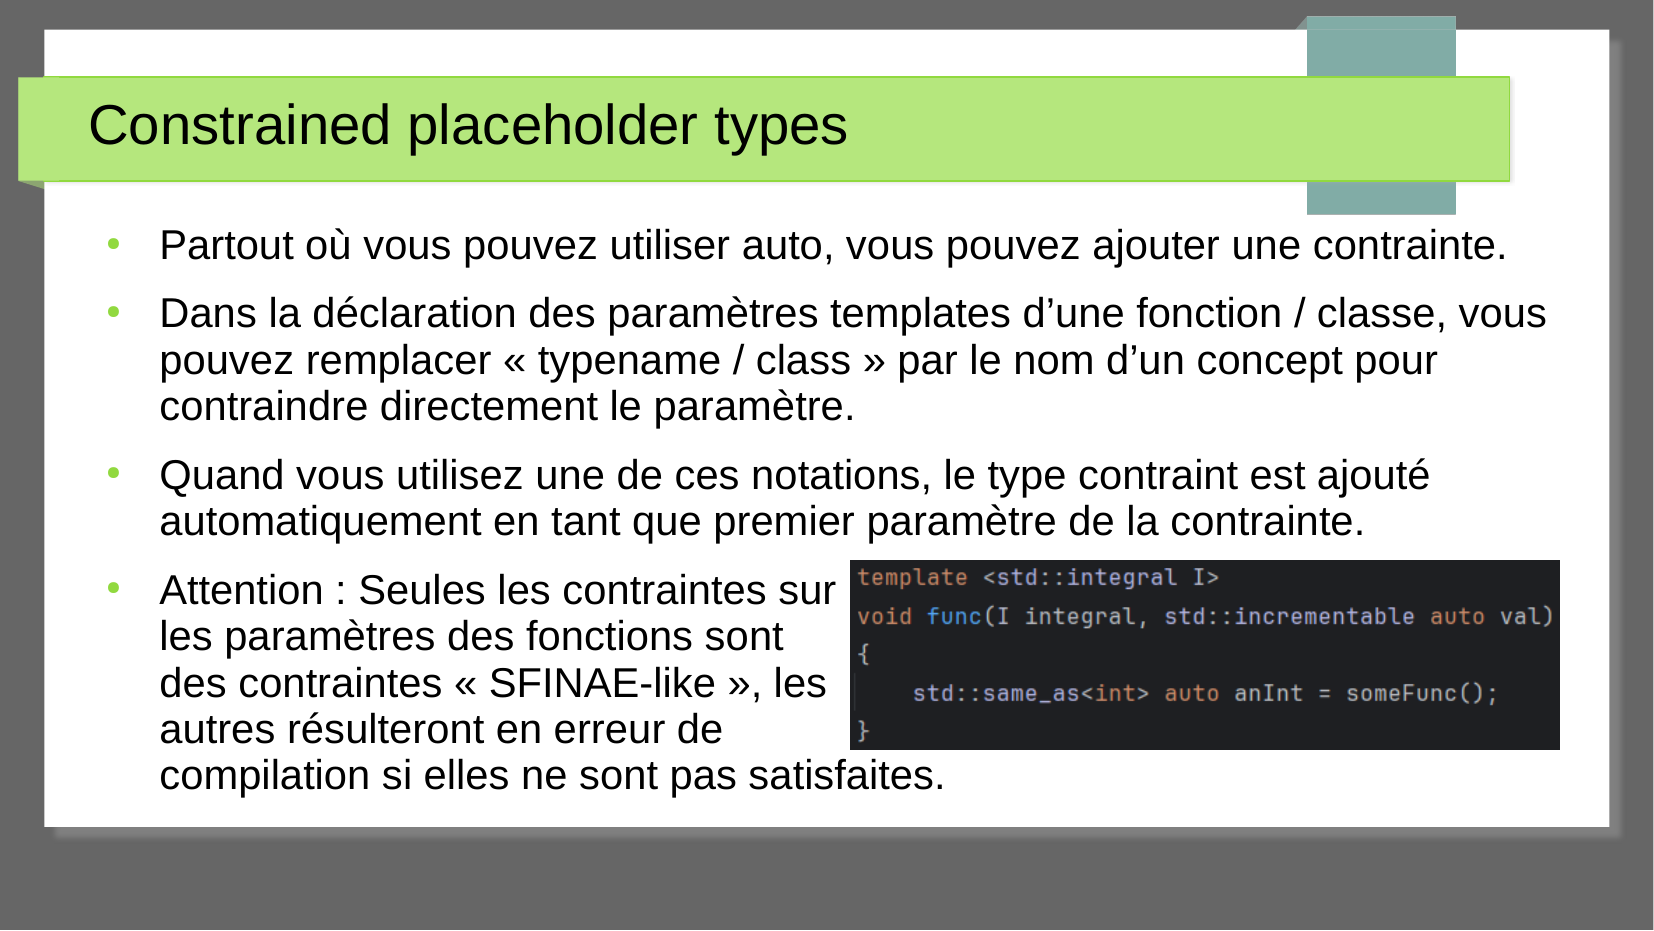

# Constrained placeholder types
Partout où vous pouvez utiliser auto, vous pouvez ajouter une contrainte.
Dans la déclaration des paramètres templates d’une fonction / classe, vous pouvez remplacer « typename / class » par le nom d’un concept pour contraindre directement le paramètre.
Quand vous utilisez une de ces notations, le type contraint est ajouté automatiquement en tant que premier paramètre de la contrainte.
Attention : Seules les contraintes sur
les paramètres des fonctions sont
des contraintes « SFINAE-like », les
autres résulteront en erreur de
compilation si elles ne sont pas satisfaites.